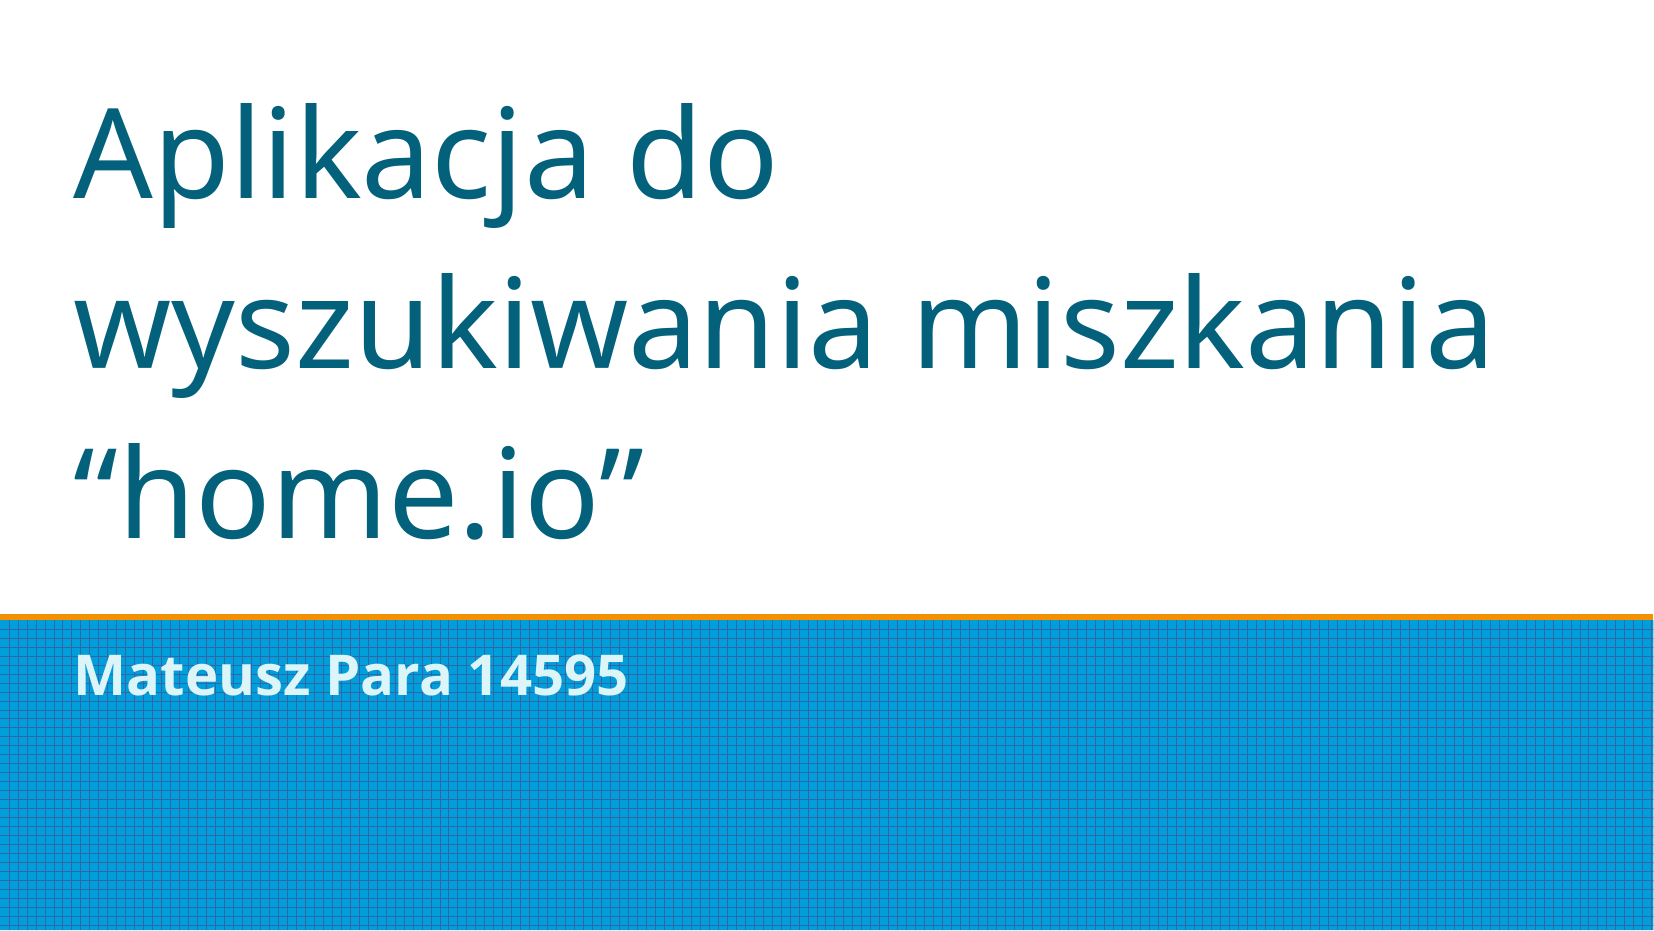

# Aplikacja do wyszukiwania miszkania “home.io”
Mateusz Para 14595